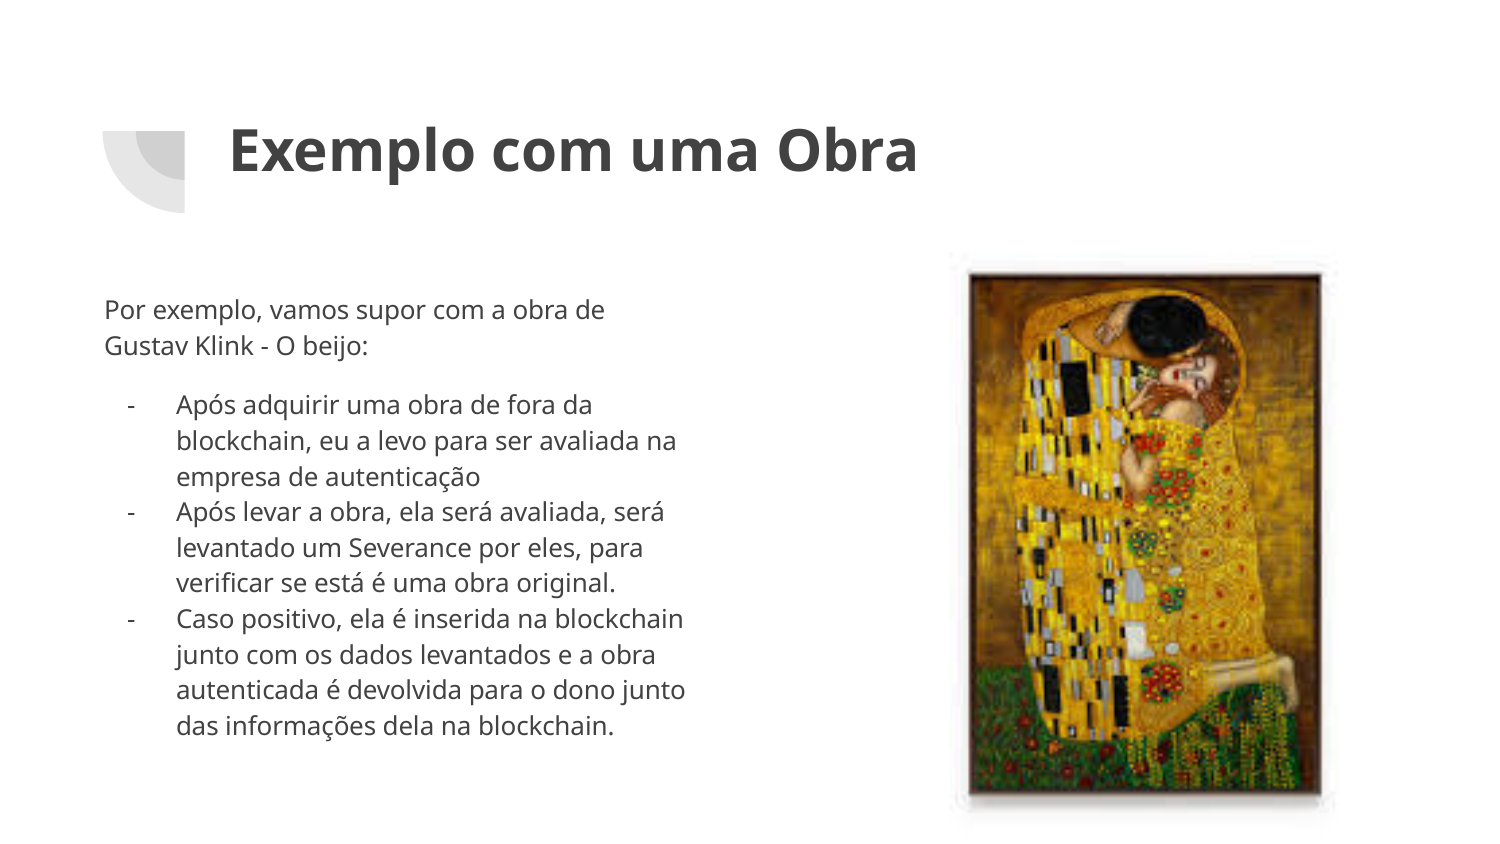

# Exemplo com uma Obra
Por exemplo, vamos supor com a obra de Gustav Klink - O beijo:
Após adquirir uma obra de fora da blockchain, eu a levo para ser avaliada na empresa de autenticação
Após levar a obra, ela será avaliada, será levantado um Severance por eles, para verificar se está é uma obra original.
Caso positivo, ela é inserida na blockchain junto com os dados levantados e a obra autenticada é devolvida para o dono junto das informações dela na blockchain.